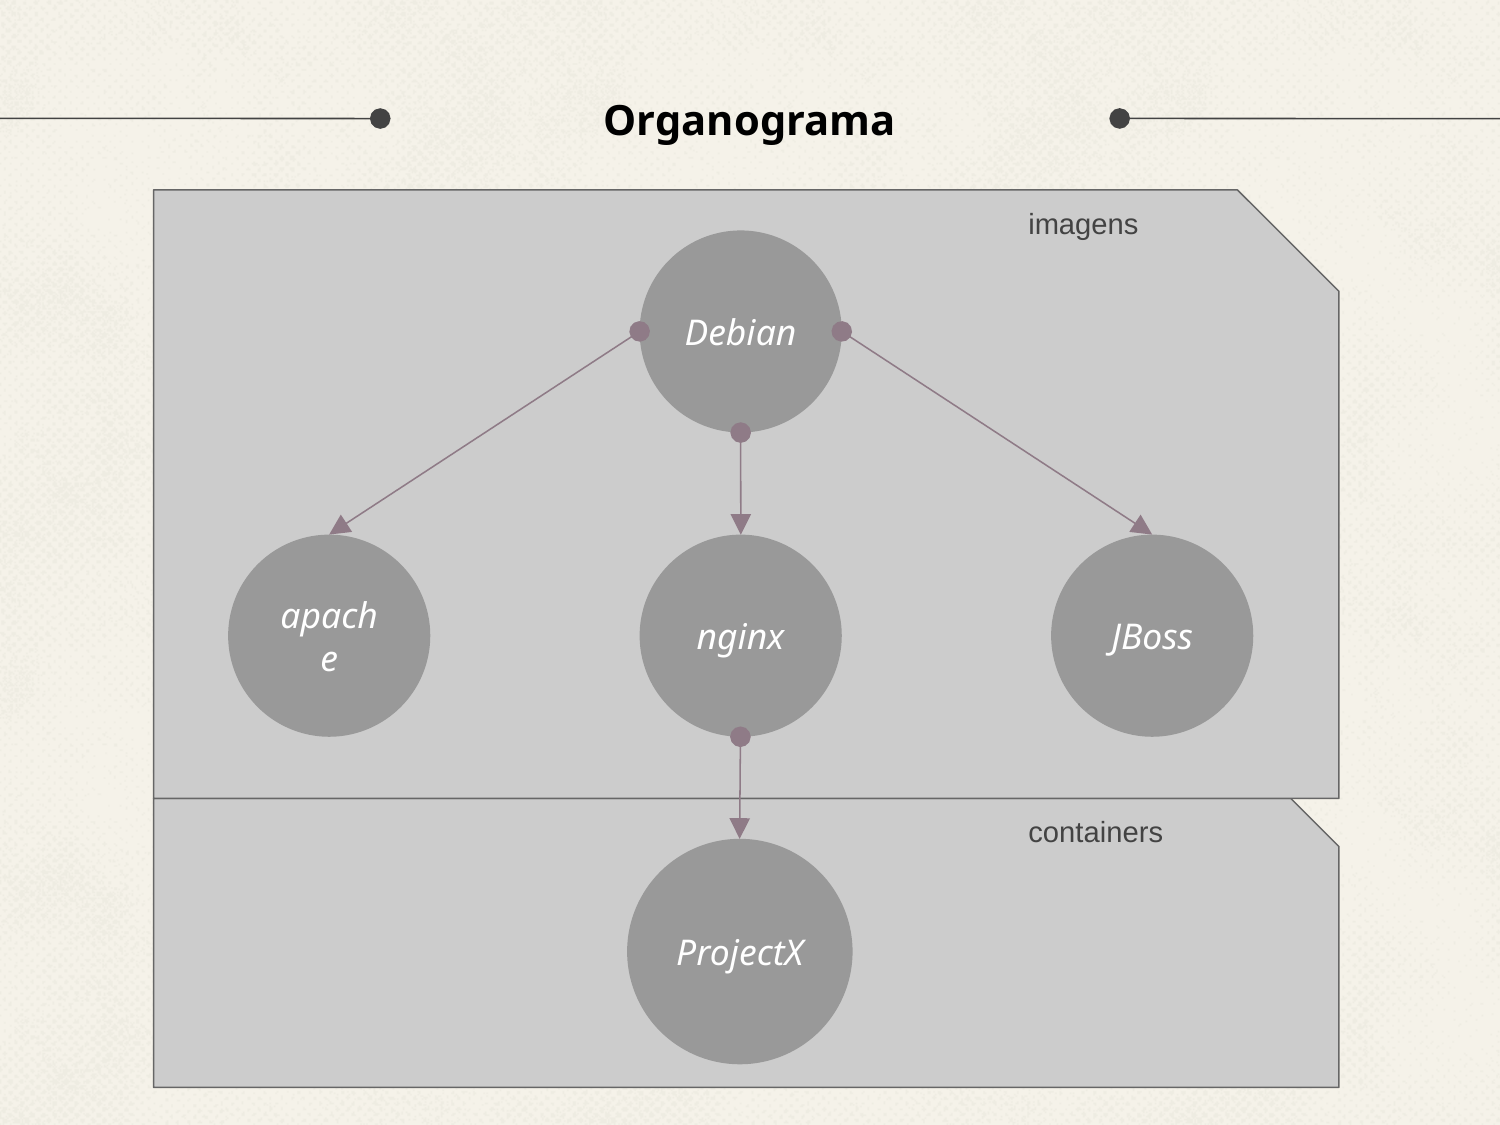

# Organograma
imagens
Debian
apache
nginx
JBoss
containers
ProjectX